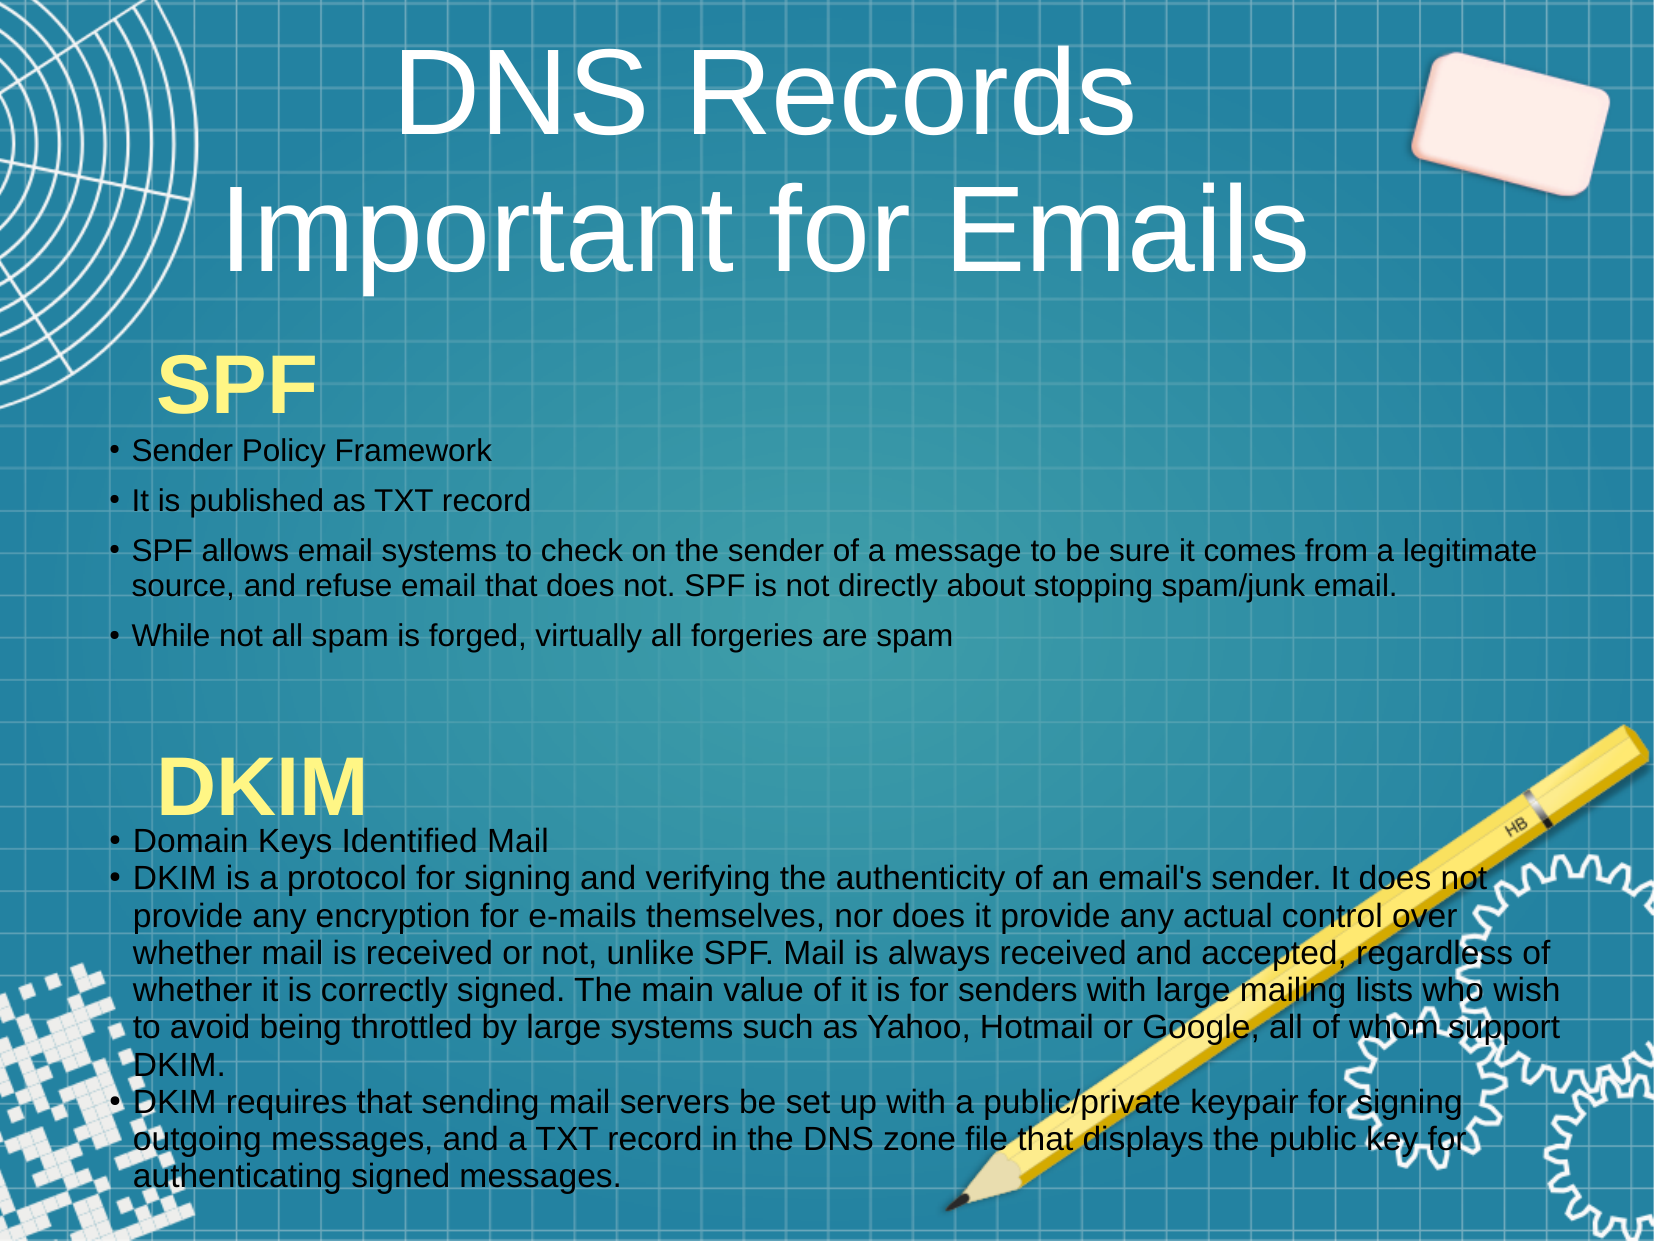

# DNS Records Important for Emails
SPF
Sender Policy Framework
It is published as TXT record
SPF allows email systems to check on the sender of a message to be sure it comes from a legitimate source, and refuse email that does not. SPF is not directly about stopping spam/junk email.
While not all spam is forged, virtually all forgeries are spam
DKIM
Domain Keys Identified Mail
DKIM is a protocol for signing and verifying the authenticity of an email's sender. It does not provide any encryption for e-mails themselves, nor does it provide any actual control over whether mail is received or not, unlike SPF. Mail is always received and accepted, regardless of whether it is correctly signed. The main value of it is for senders with large mailing lists who wish to avoid being throttled by large systems such as Yahoo, Hotmail or Google, all of whom support DKIM.
DKIM requires that sending mail servers be set up with a public/private keypair for signing outgoing messages, and a TXT record in the DNS zone file that displays the public key for authenticating signed messages.